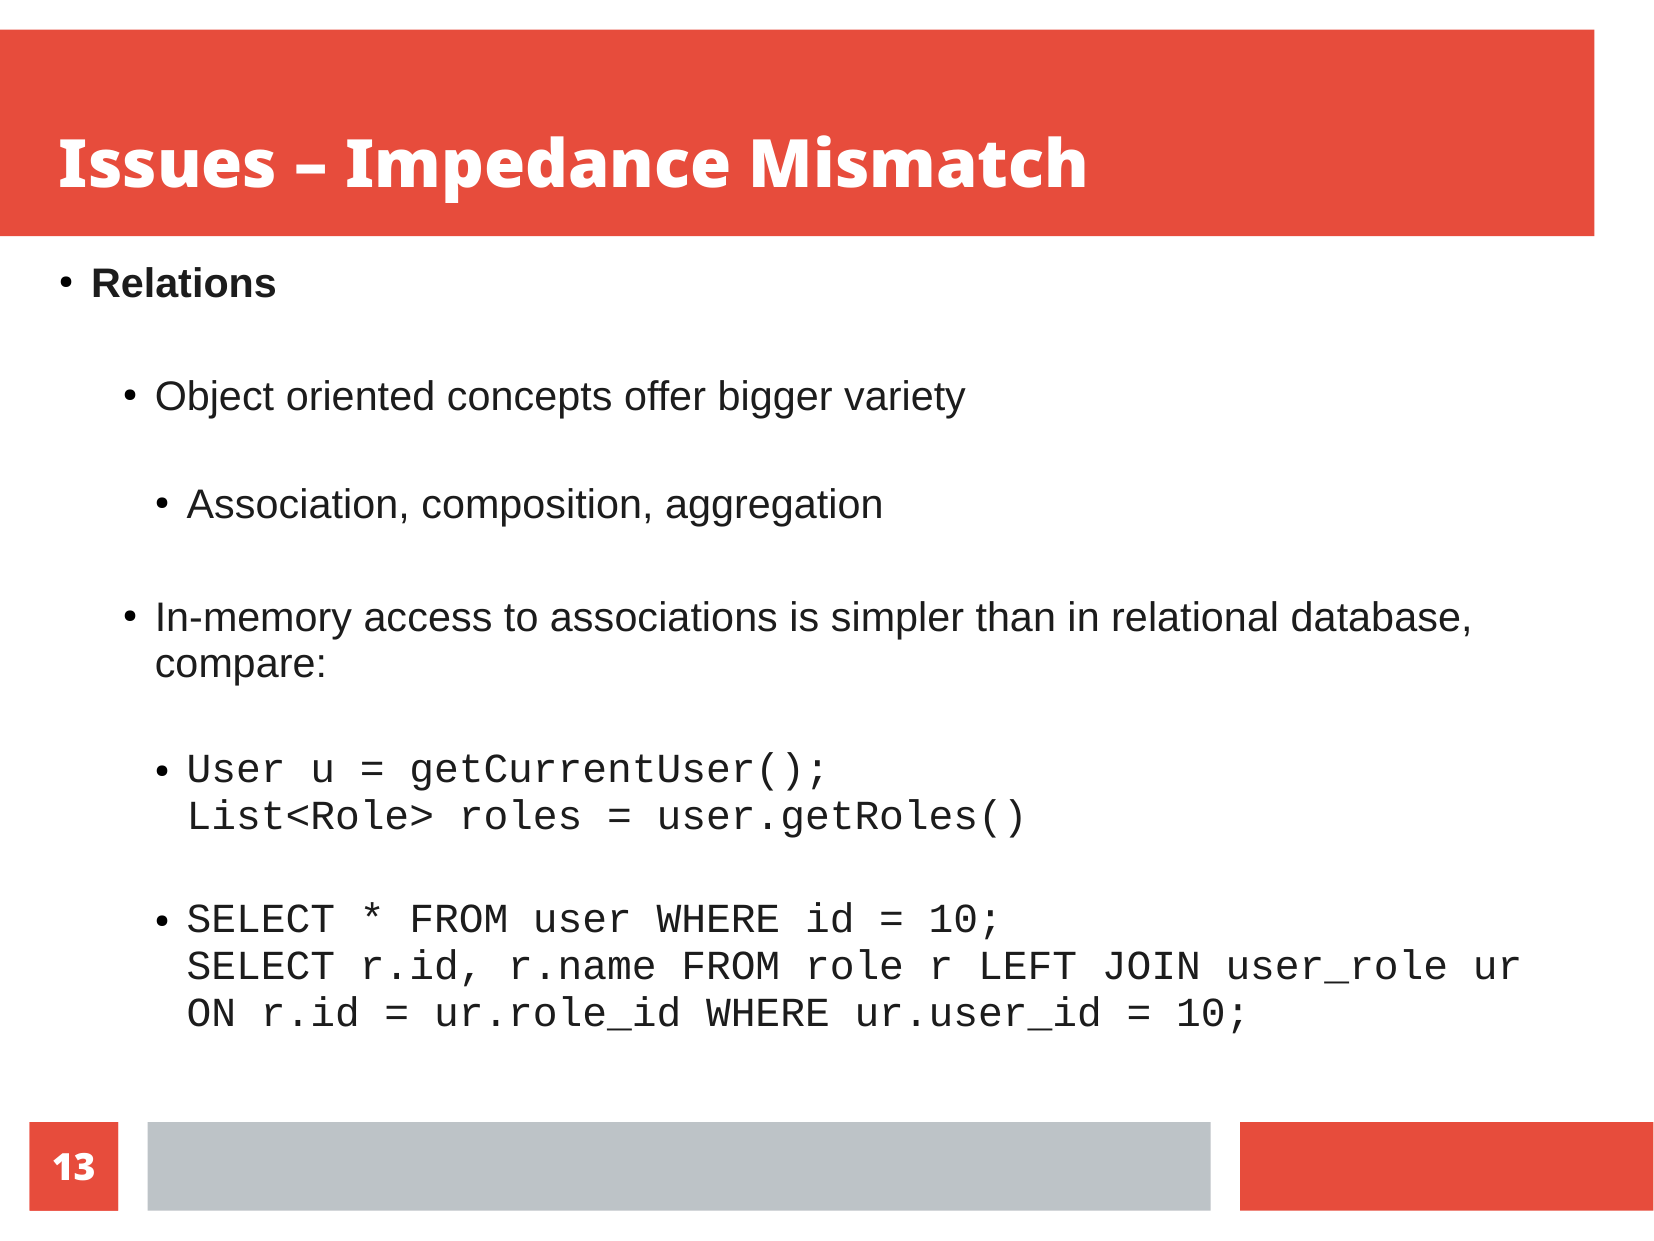

# Issues – Impedance Mismatch
Relations
Object oriented concepts offer bigger variety
Association, composition, aggregation
In-memory access to associations is simpler than in relational database, compare:
User u = getCurrentUser();
List<Role> roles = user.getRoles()
SELECT * FROM user WHERE id = 10;
SELECT r.id, r.name FROM role r LEFT JOIN user_role ur ON r.id = ur.role_id WHERE ur.user_id = 10;
13